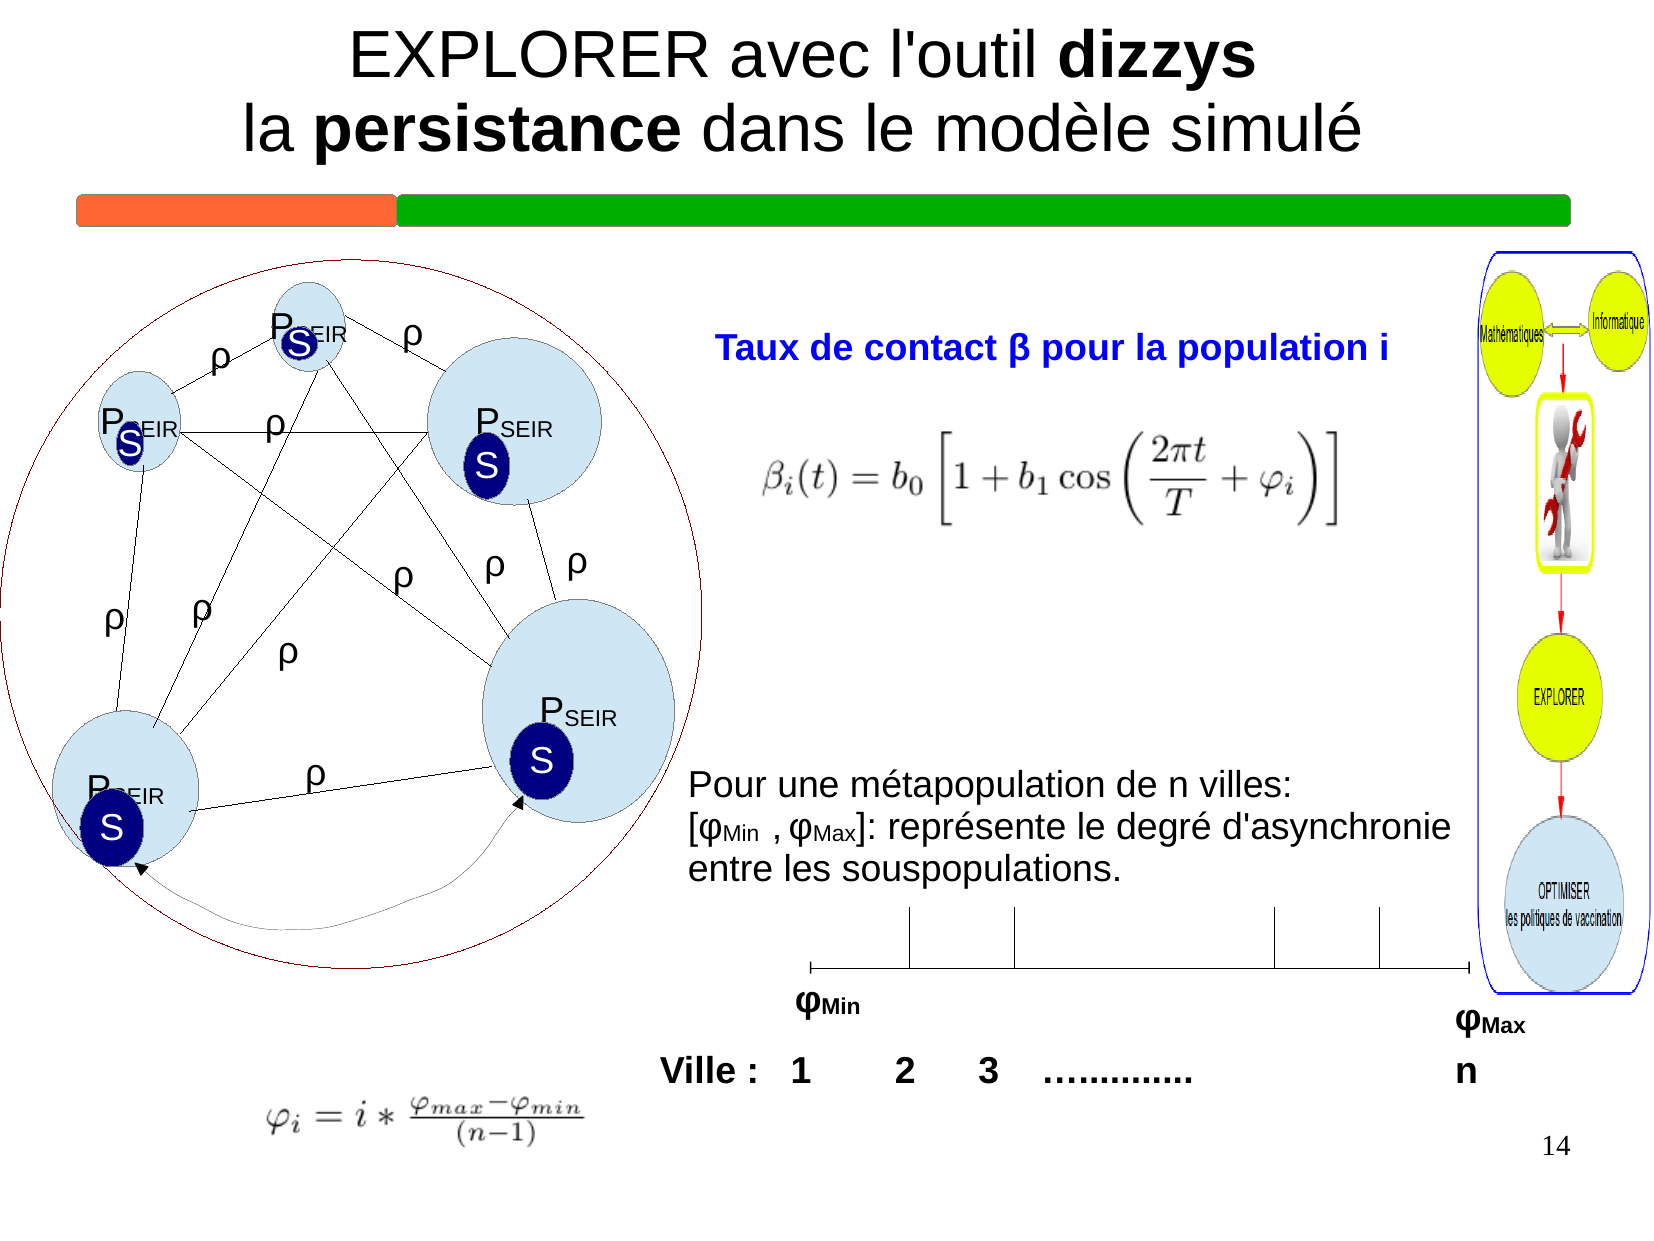

# EXPLORER avec l'outil dizzys la persistance dans le modèle simulé
PSEIR
ρ
Taux de contact β pour la population i
ρ
S
PSEIR
PSEIR
ρ
S
S
ρ
ρ
ρ
ρ
ρ
PSEIR
ρ
PSEIR
S
ρ
Pour une métapopulation de n villes:
[φMin , φMax]: représente le degré d'asynchronie
entre les souspopulations.
S
φMin
φMax
Ville : 1 2 3 …........... n
14